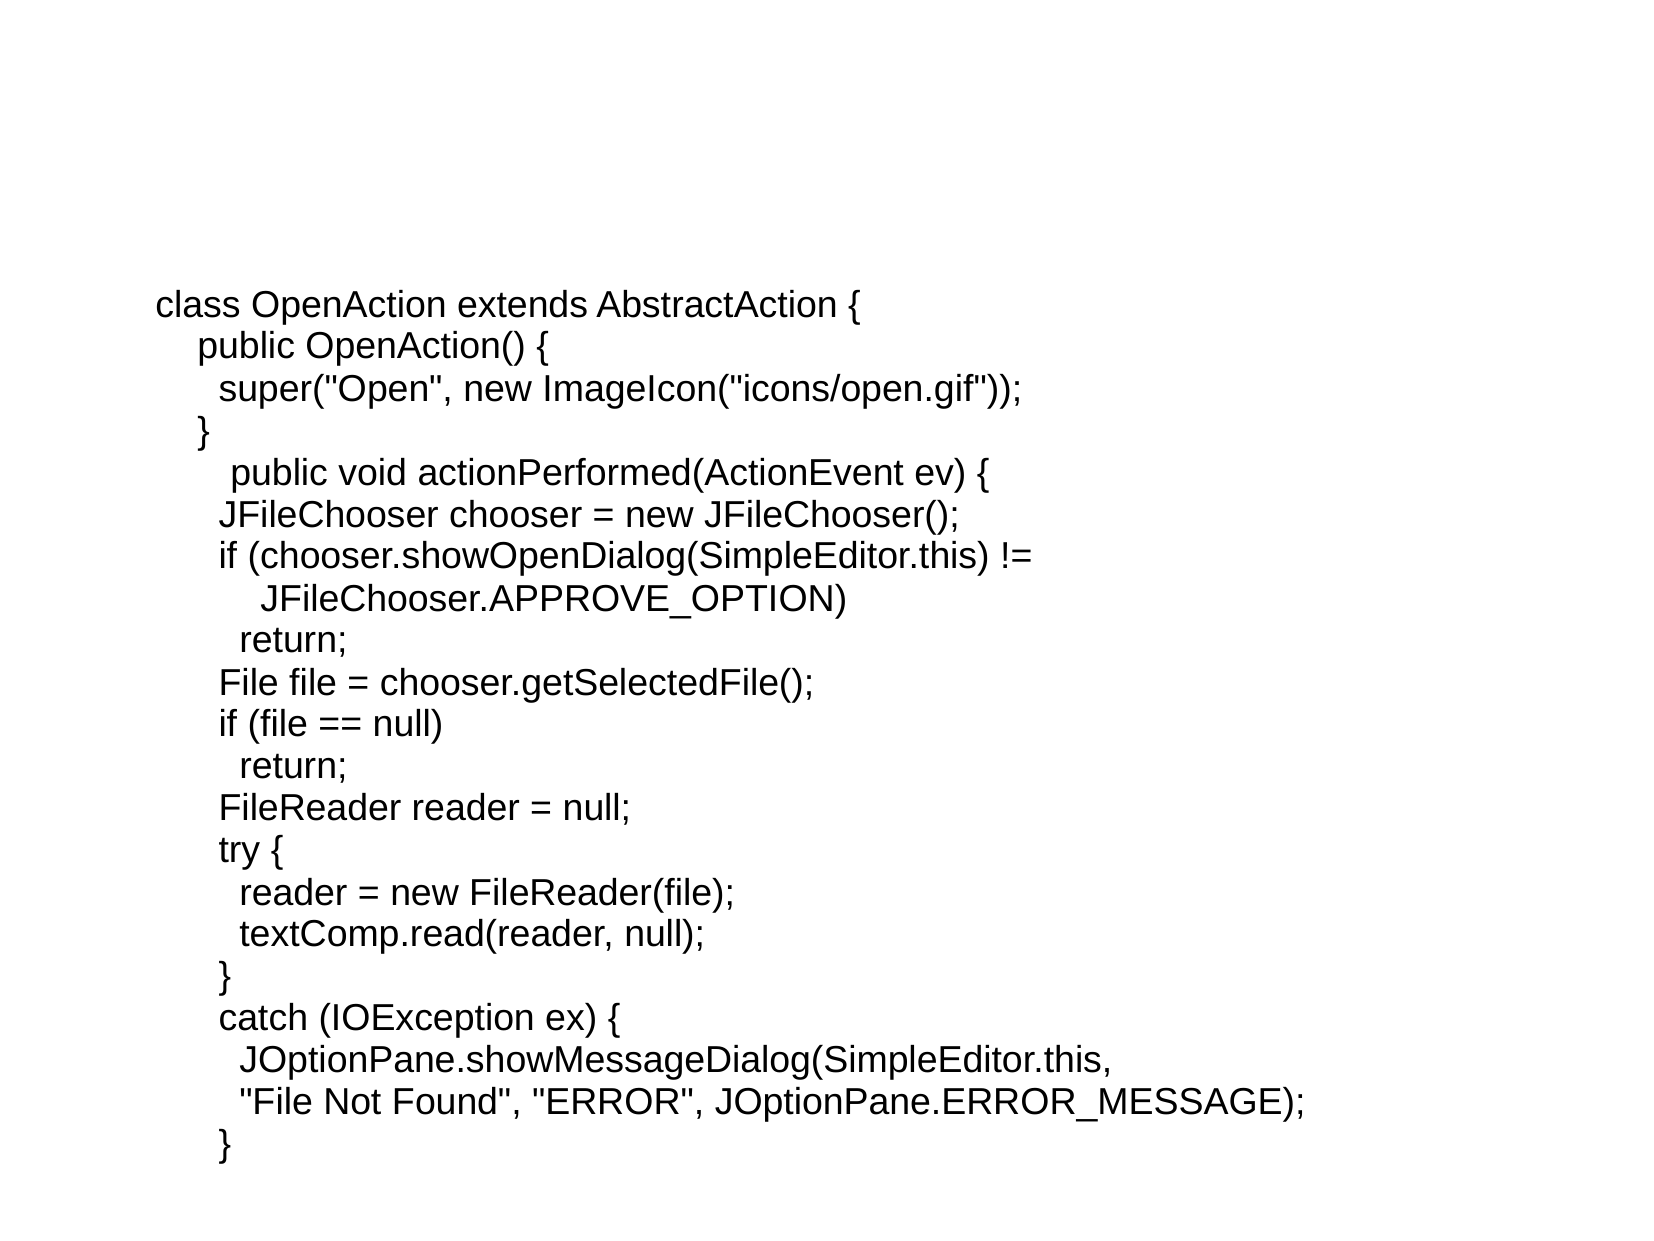

#
class OpenAction extends AbstractAction {
 public OpenAction() {
 super("Open", new ImageIcon("icons/open.gif"));
 }
	public void actionPerformed(ActionEvent ev) {
 JFileChooser chooser = new JFileChooser();
 if (chooser.showOpenDialog(SimpleEditor.this) !=
 JFileChooser.APPROVE_OPTION)
 return;
 File file = chooser.getSelectedFile();
 if (file == null)
 return;
 FileReader reader = null;
 try {
 reader = new FileReader(file);
 textComp.read(reader, null);
 }
 catch (IOException ex) {
 JOptionPane.showMessageDialog(SimpleEditor.this,
 "File Not Found", "ERROR", JOptionPane.ERROR_MESSAGE);
 }